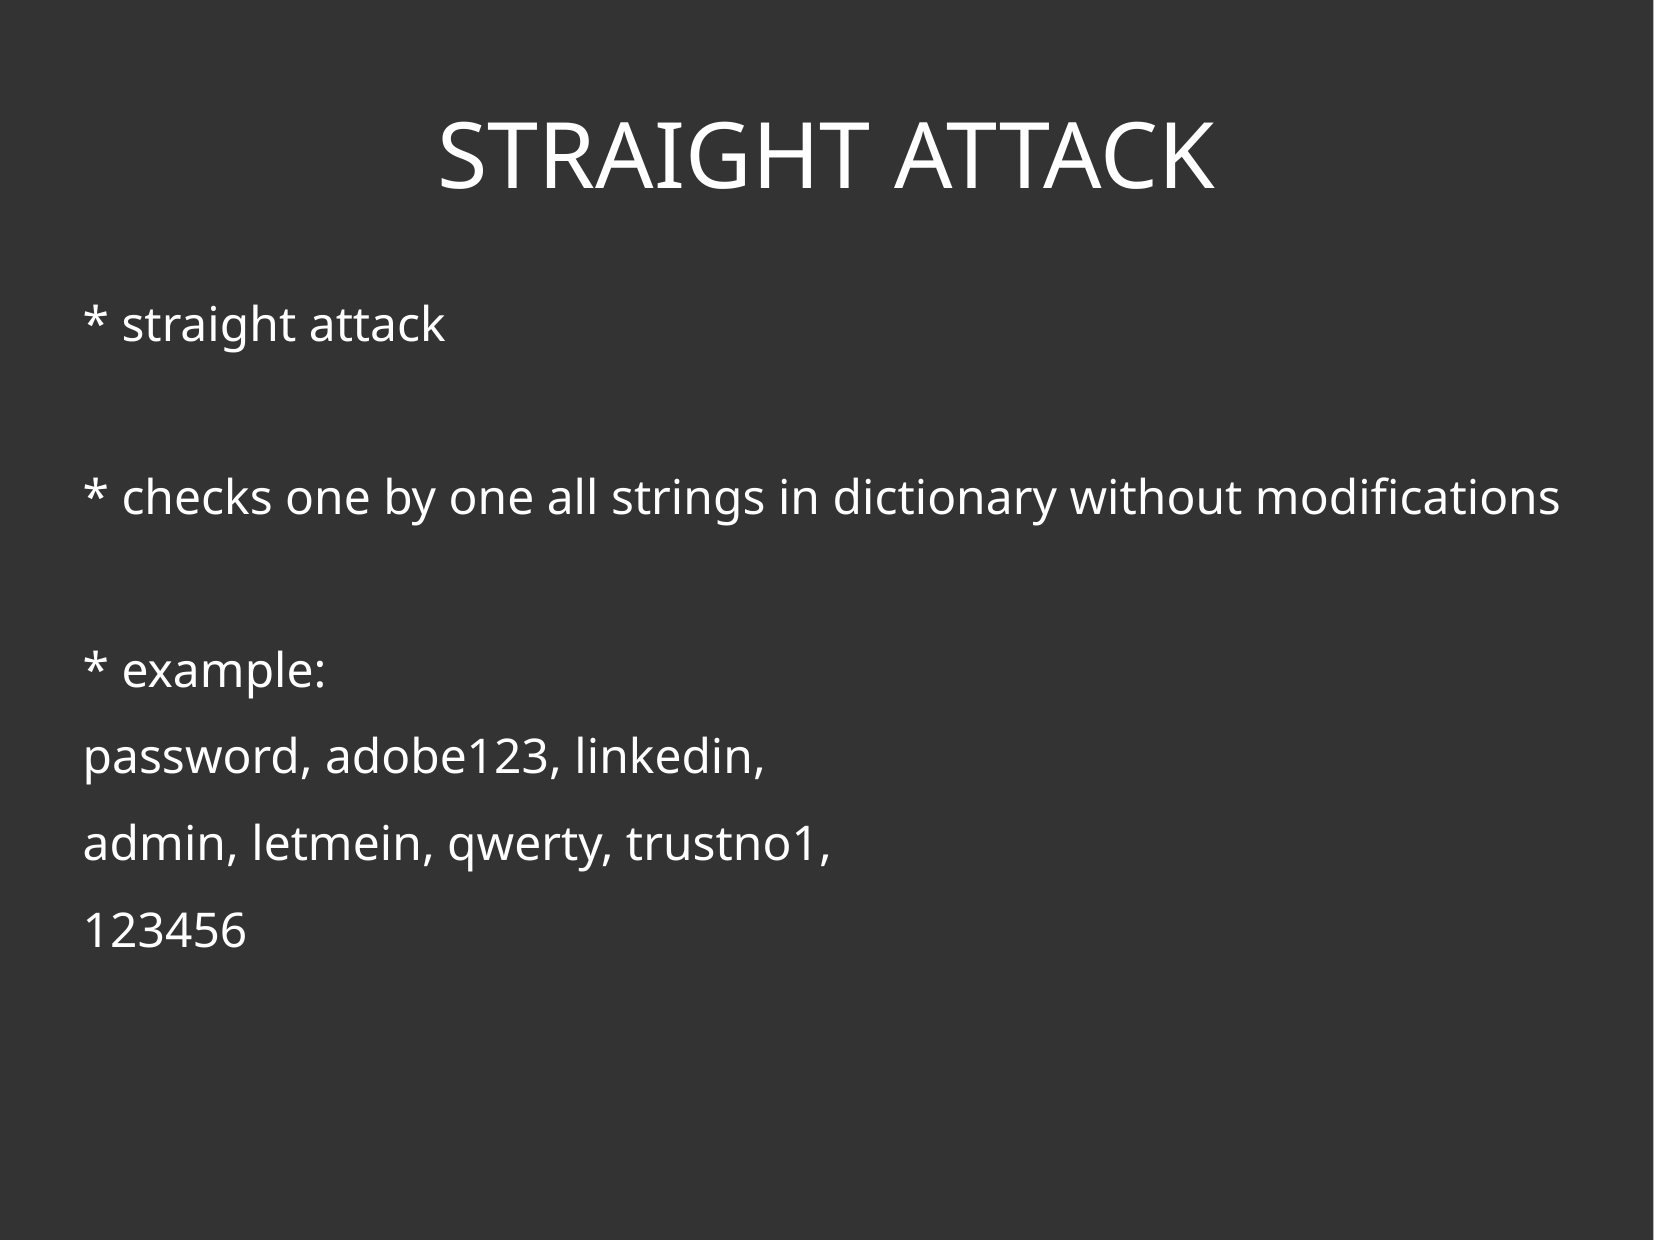

# STRAIGHT ATTACK
* straight attack
* checks one by one all strings in dictionary without modifications
* example:
password, adobe123, linkedin,
admin, letmein, qwerty, trustno1,
123456